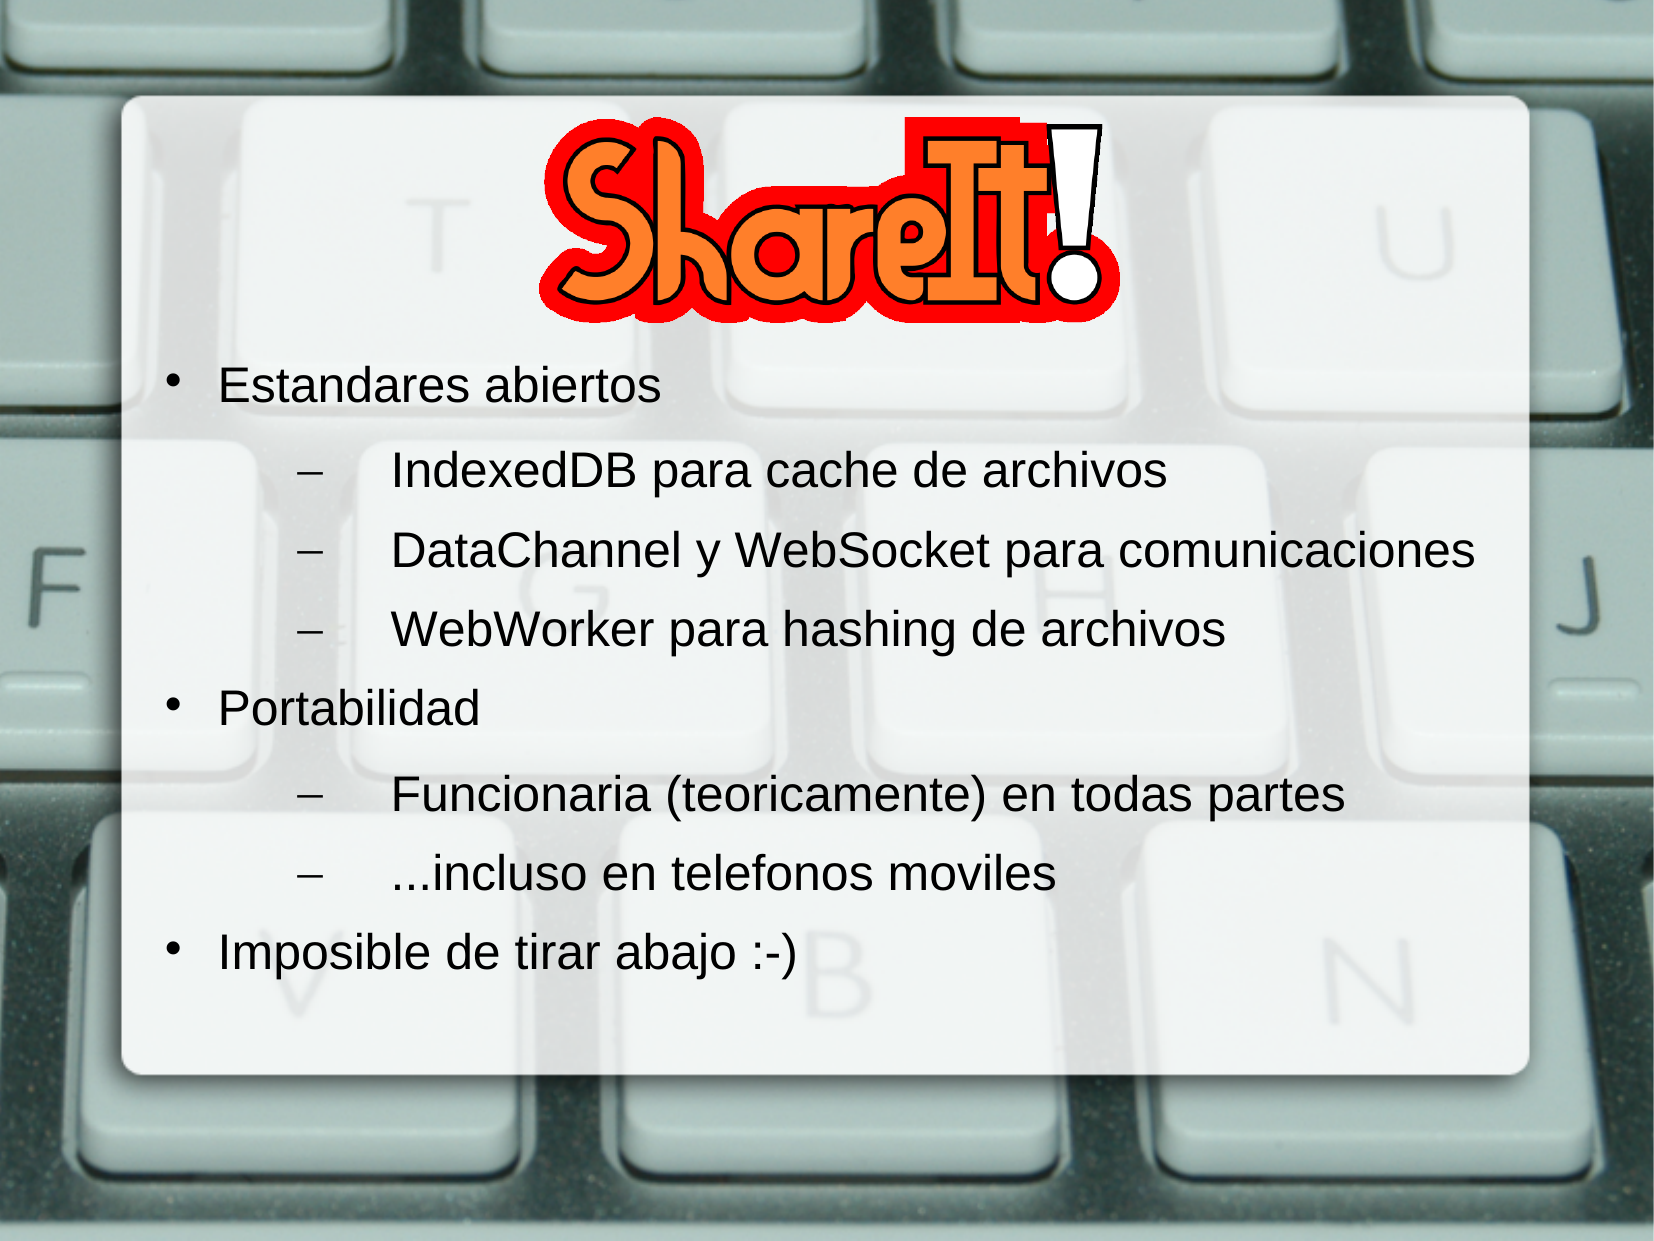

# Estandares abiertos
IndexedDB para cache de archivos
DataChannel y WebSocket para comunicaciones
WebWorker para hashing de archivos
Portabilidad
Funcionaria (teoricamente) en todas partes
...incluso en telefonos moviles
Imposible de tirar abajo :-)